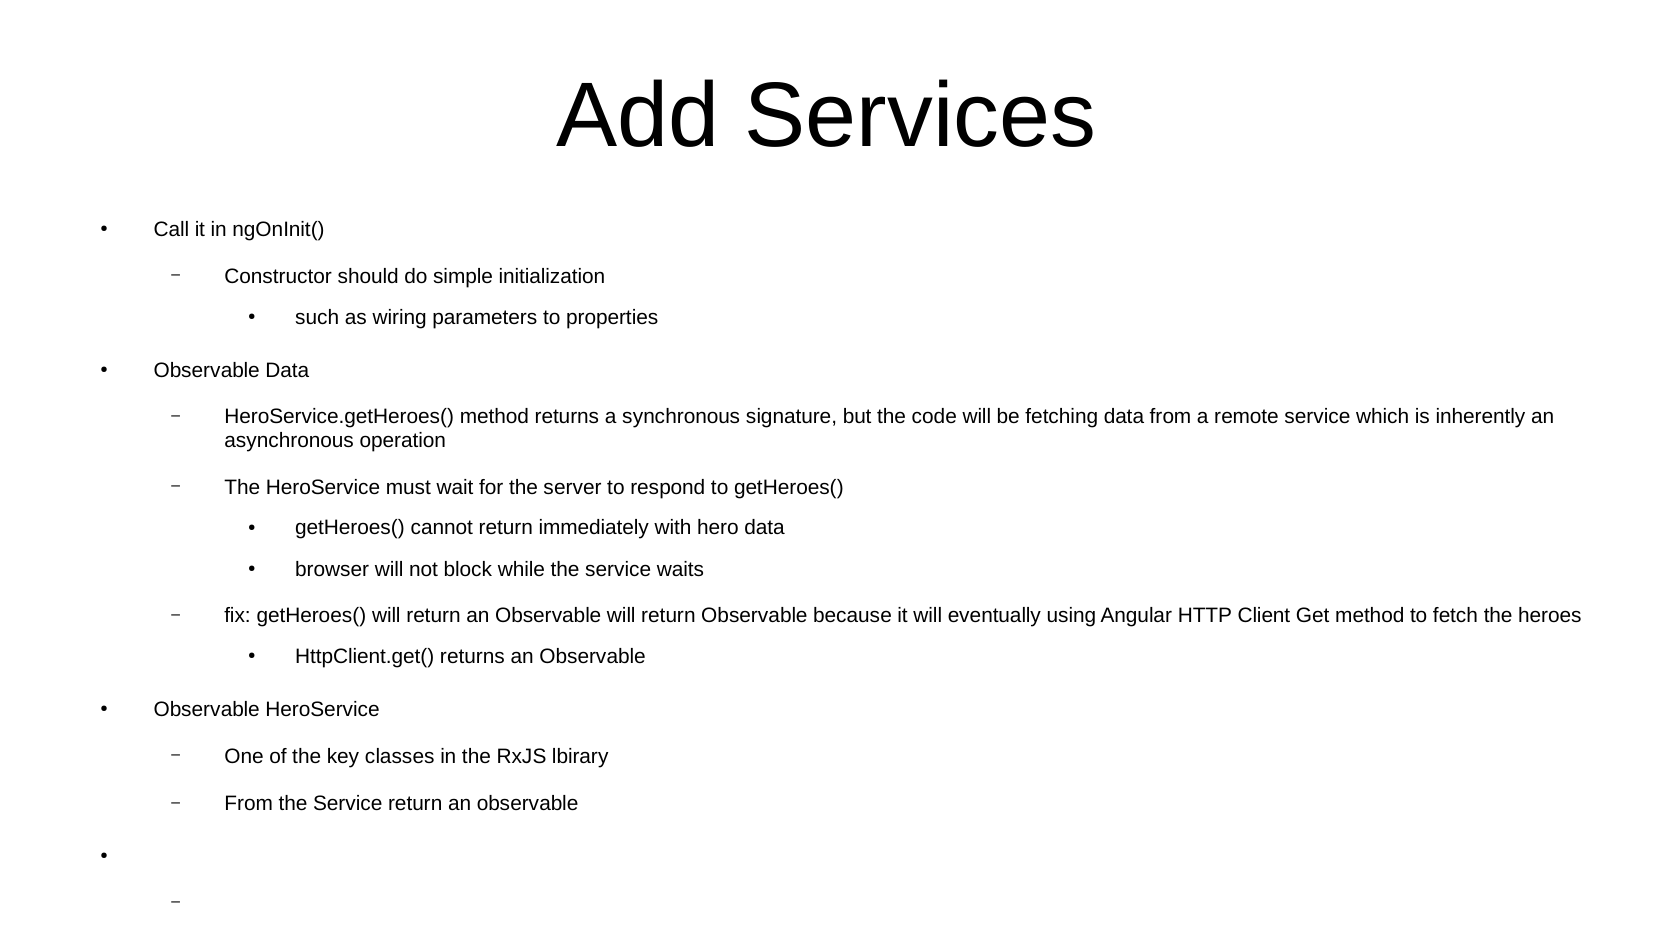

# Add Services
Call it in ngOnInit()
Constructor should do simple initialization
such as wiring parameters to properties
Observable Data
HeroService.getHeroes() method returns a synchronous signature, but the code will be fetching data from a remote service which is inherently an asynchronous operation
The HeroService must wait for the server to respond to getHeroes()
getHeroes() cannot return immediately with hero data
browser will not block while the service waits
fix: getHeroes() will return an Observable will return Observable because it will eventually using Angular HTTP Client Get method to fetch the heroes
HttpClient.get() returns an Observable
Observable HeroService
One of the key classes in the RxJS lbirary
From the Service return an observable